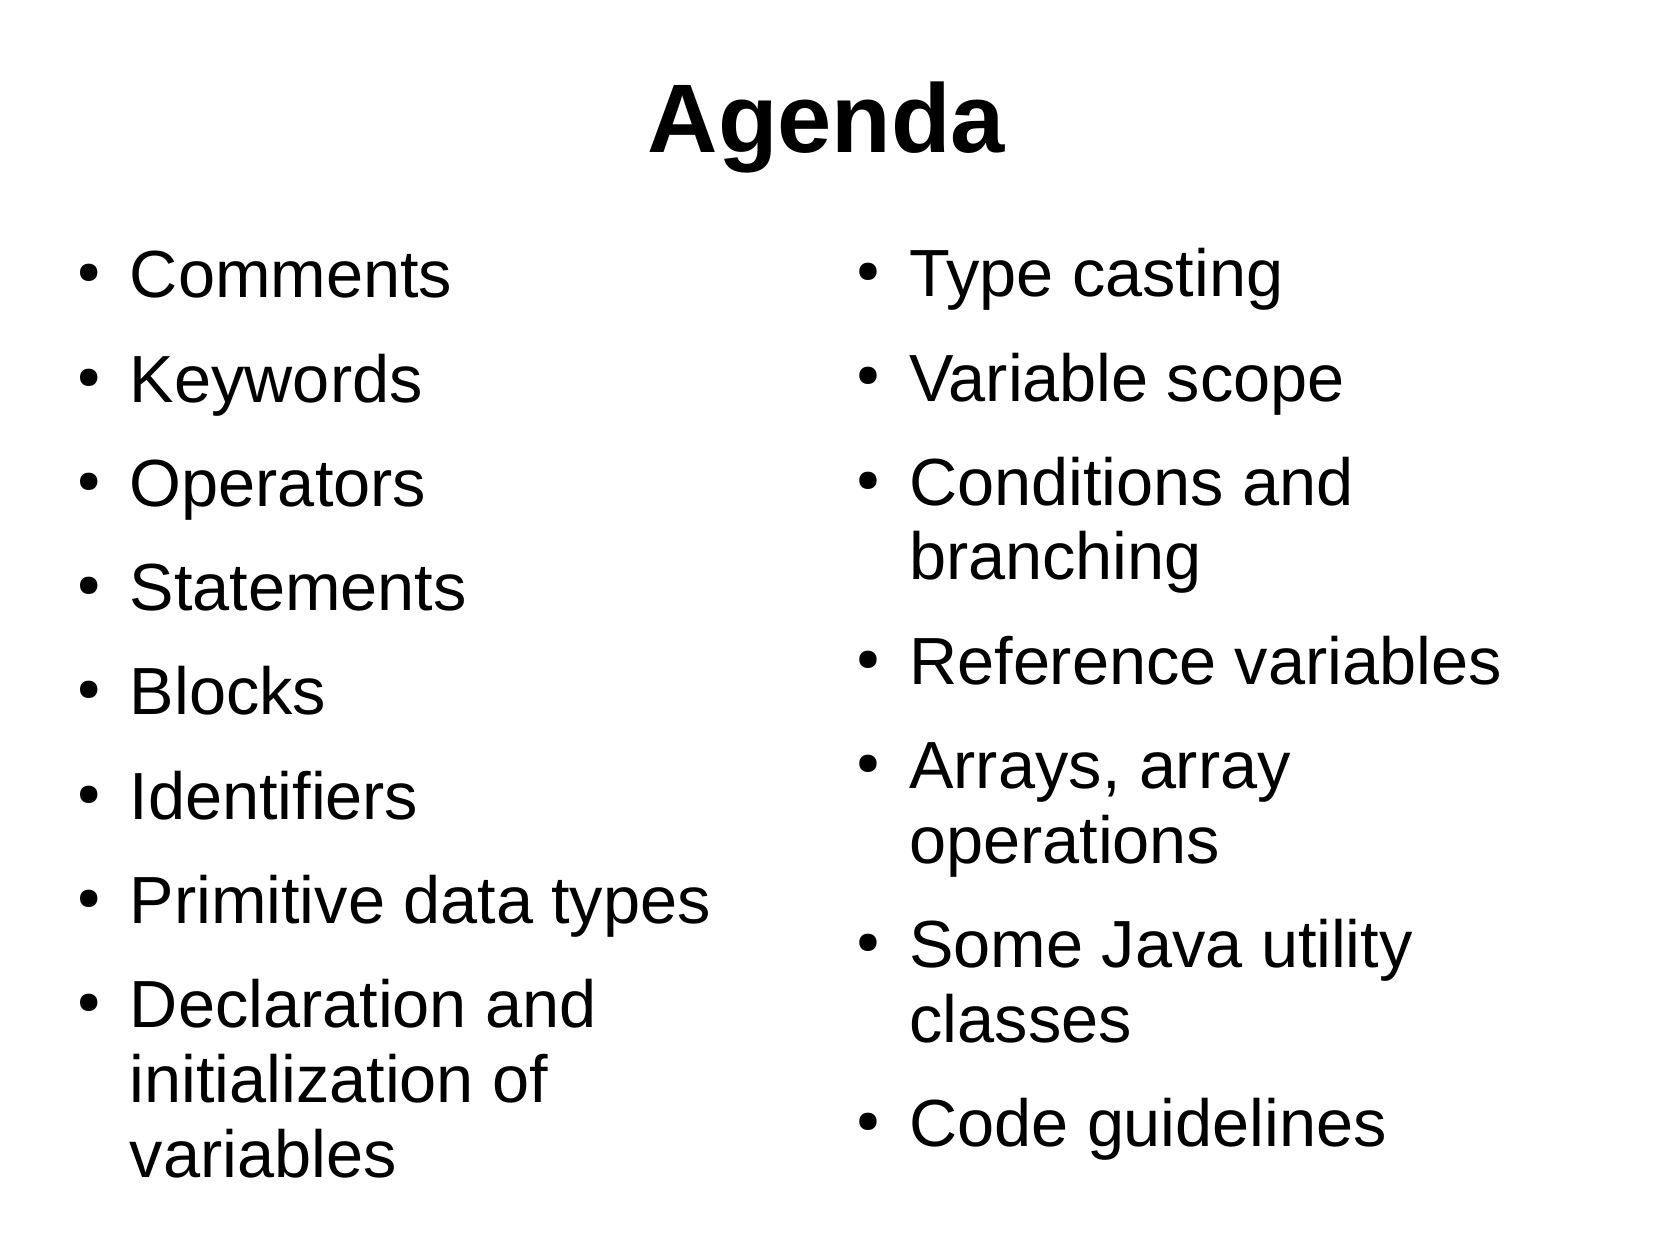

# Agenda
Type casting
Variable scope
Conditions and branching
Reference variables
Arrays, array operations
Some Java utility classes
Code guidelines
Comments
Keywords
Operators
Statements
Blocks
Identifiers
Primitive data types
Declaration and initialization of variables